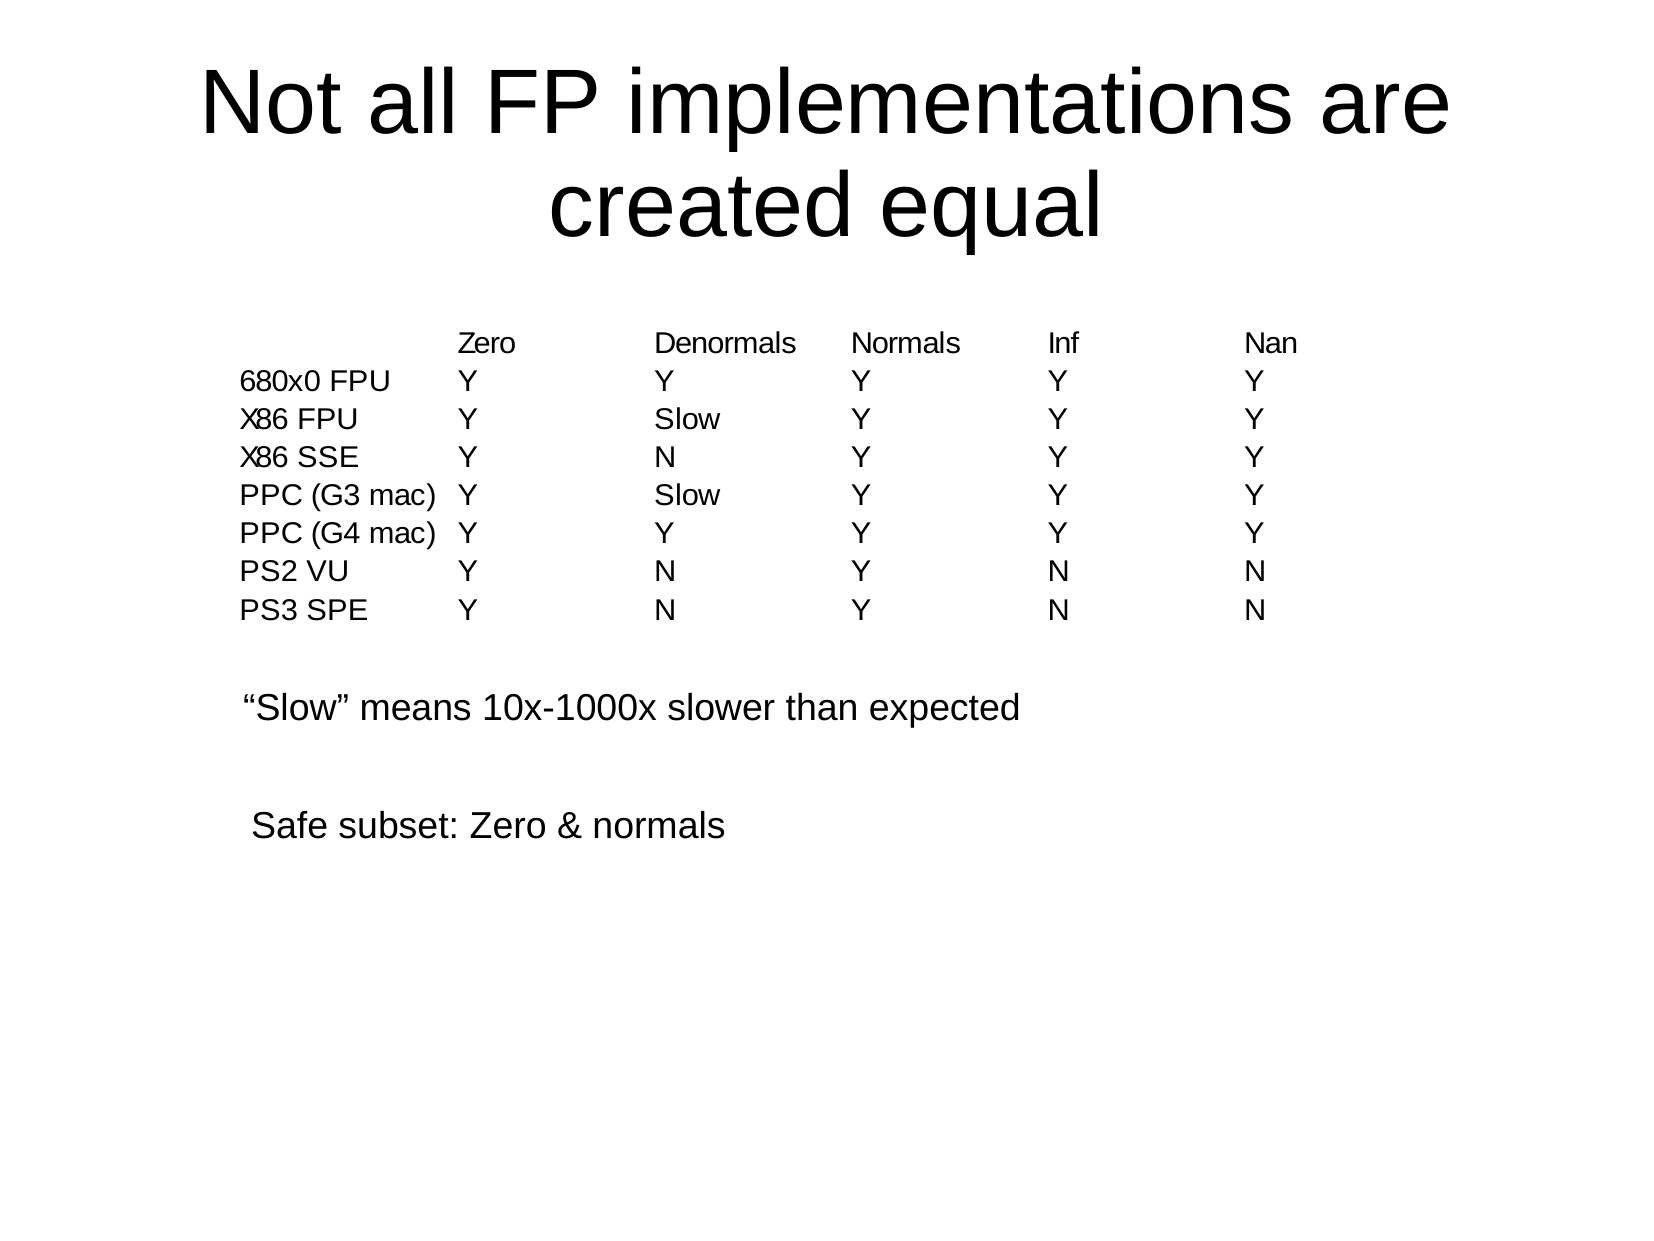

# Not all FP implementations are created equal
“Slow” means 10x-1000x slower than expected
Safe subset: Zero & normals